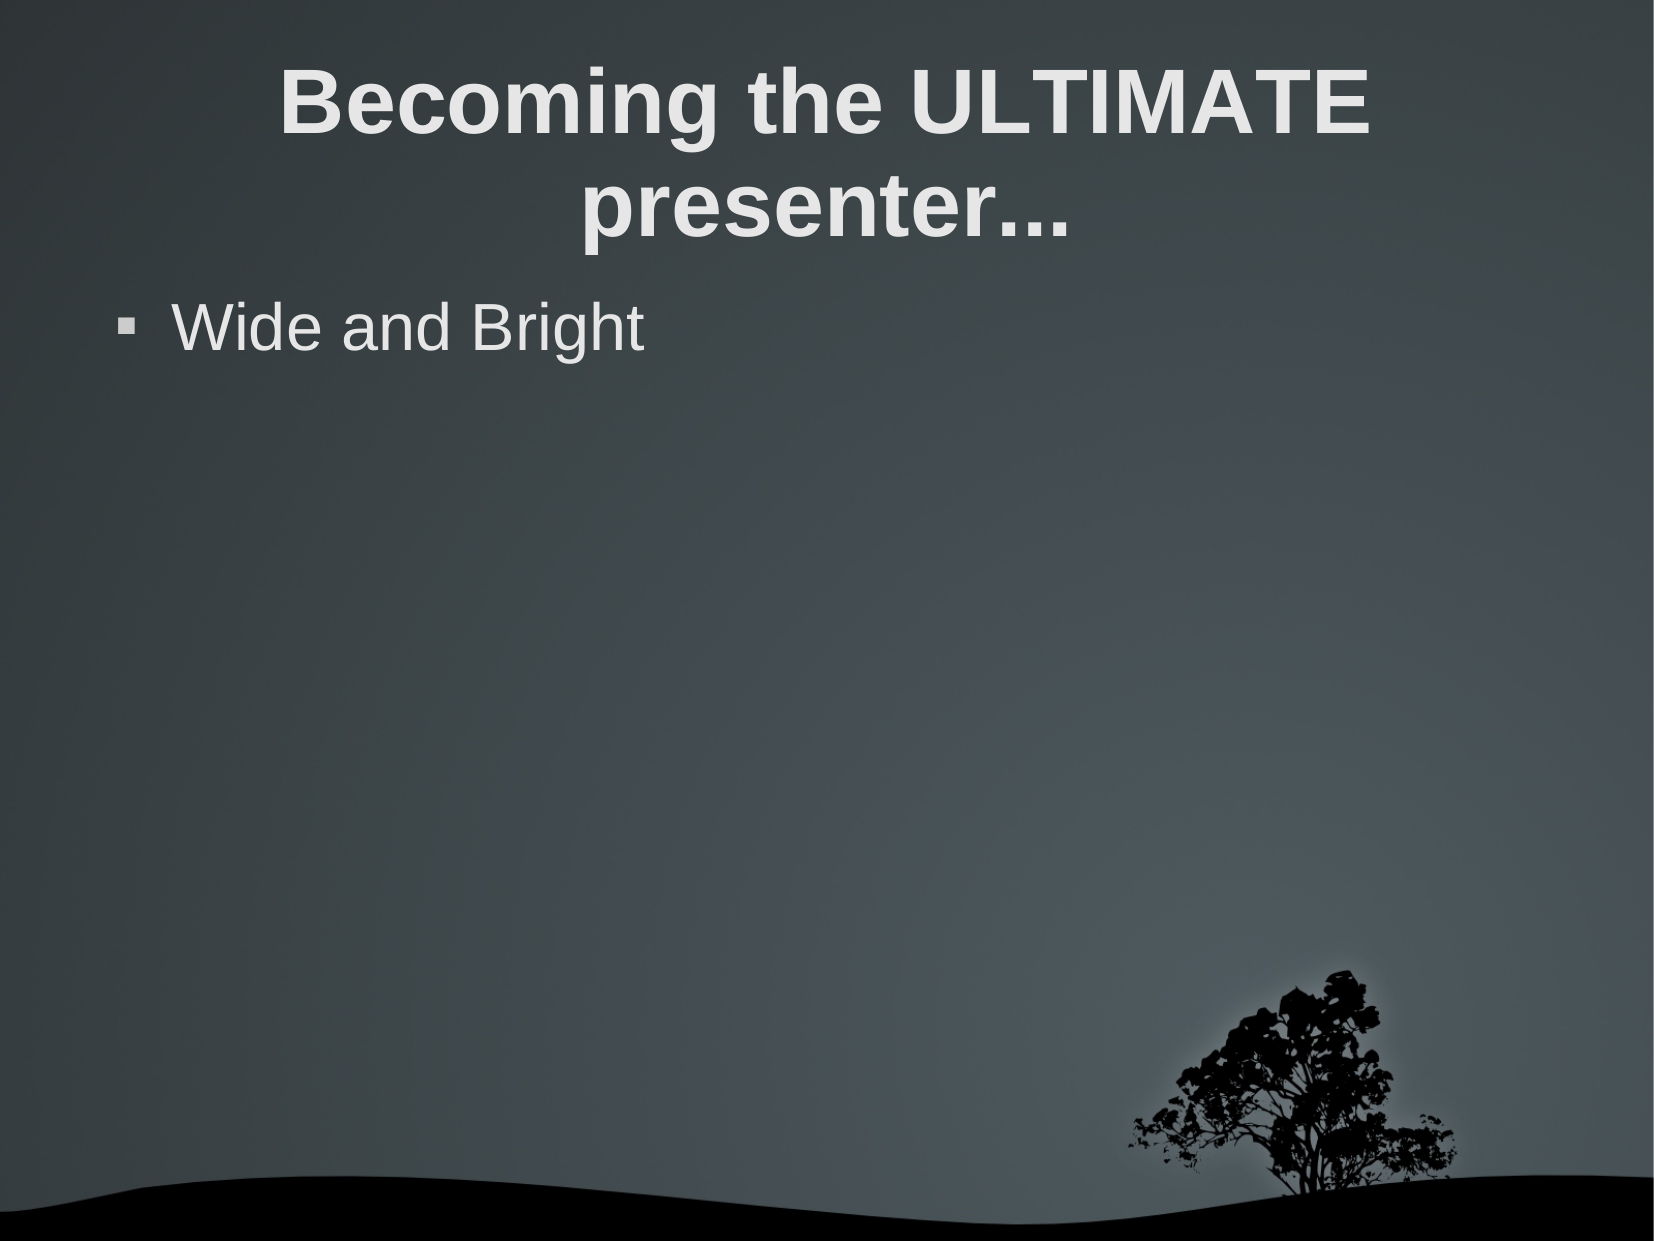

# Becoming the ULTIMATE presenter...
Wide and Bright